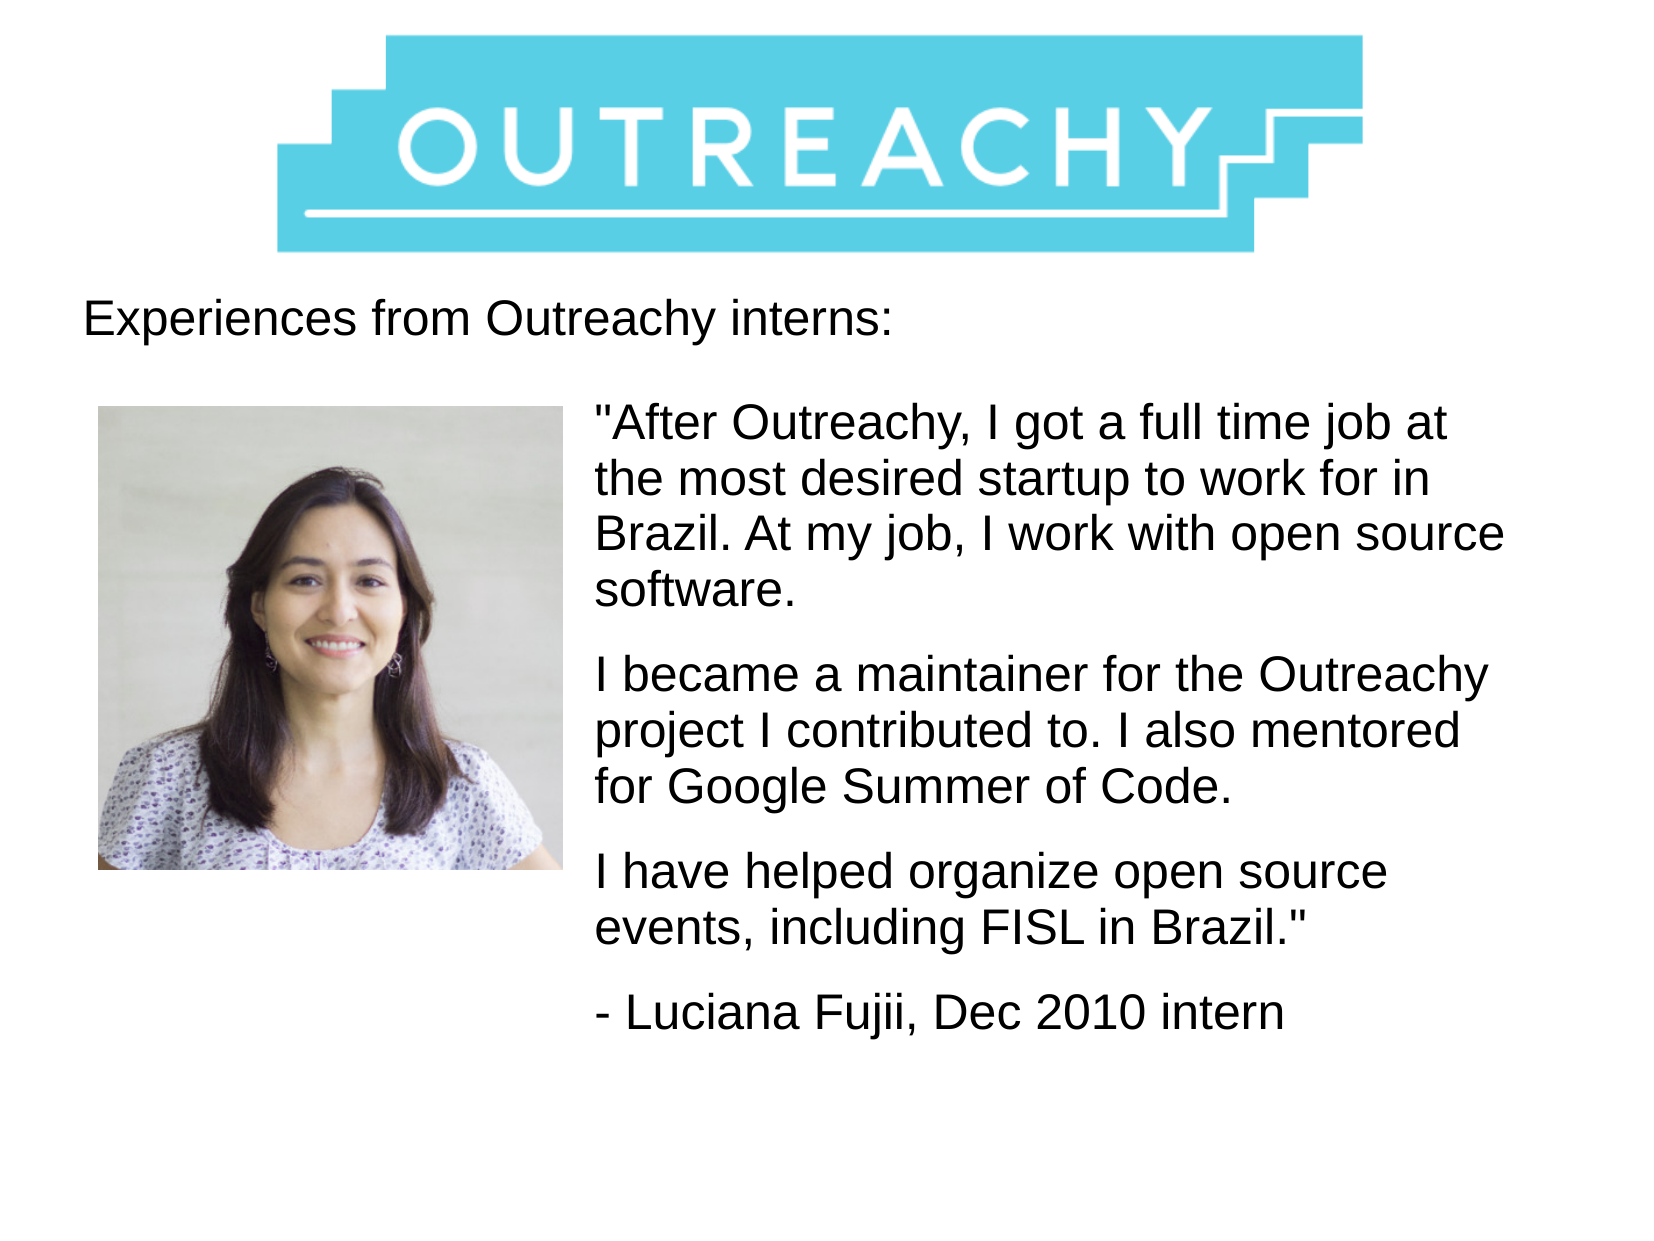

# Experiences from Outreachy interns:
"After Outreachy, I got a full time job at the most desired startup to work for in Brazil. At my job, I work with open source software.
I became a maintainer for the Outreachy project I contributed to. I also mentored for Google Summer of Code.
I have helped organize open source events, including FISL in Brazil."
- Luciana Fujii, Dec 2010 intern